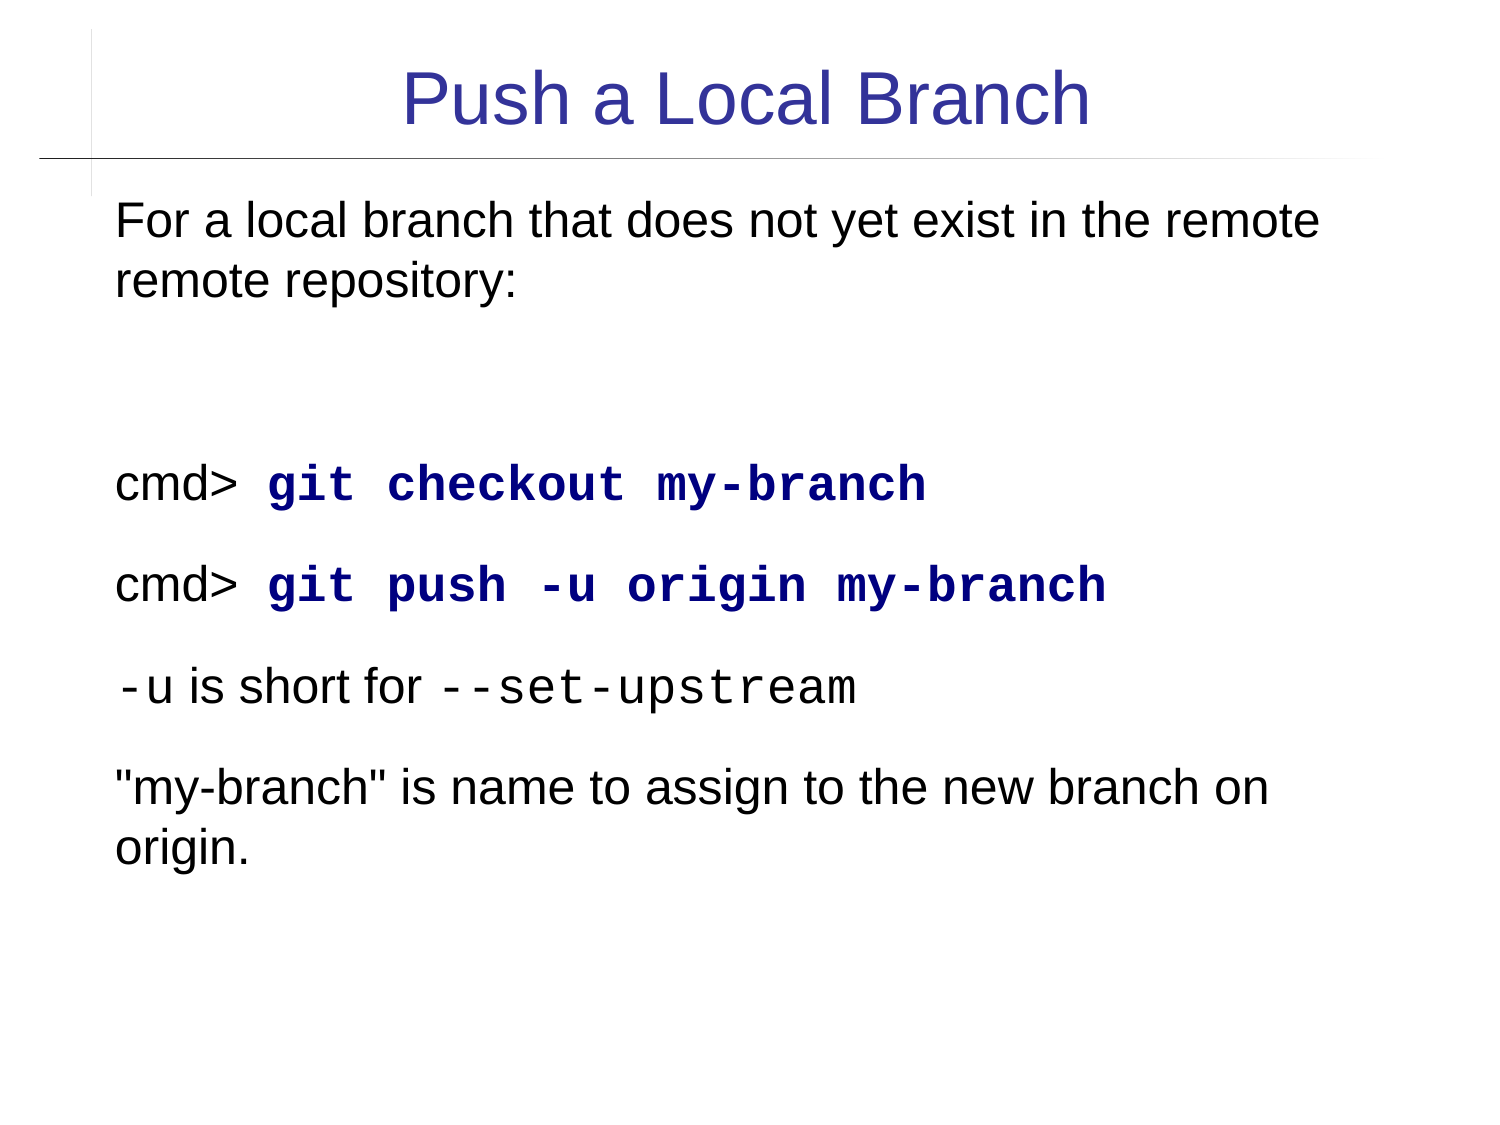

# Push a Local Branch
For a local branch that does not yet exist in the remote remote repository:
cmd> git checkout my-branch
cmd> git push -u origin my-branch
-u is short for --set-upstream
"my-branch" is name to assign to the new branch on origin.